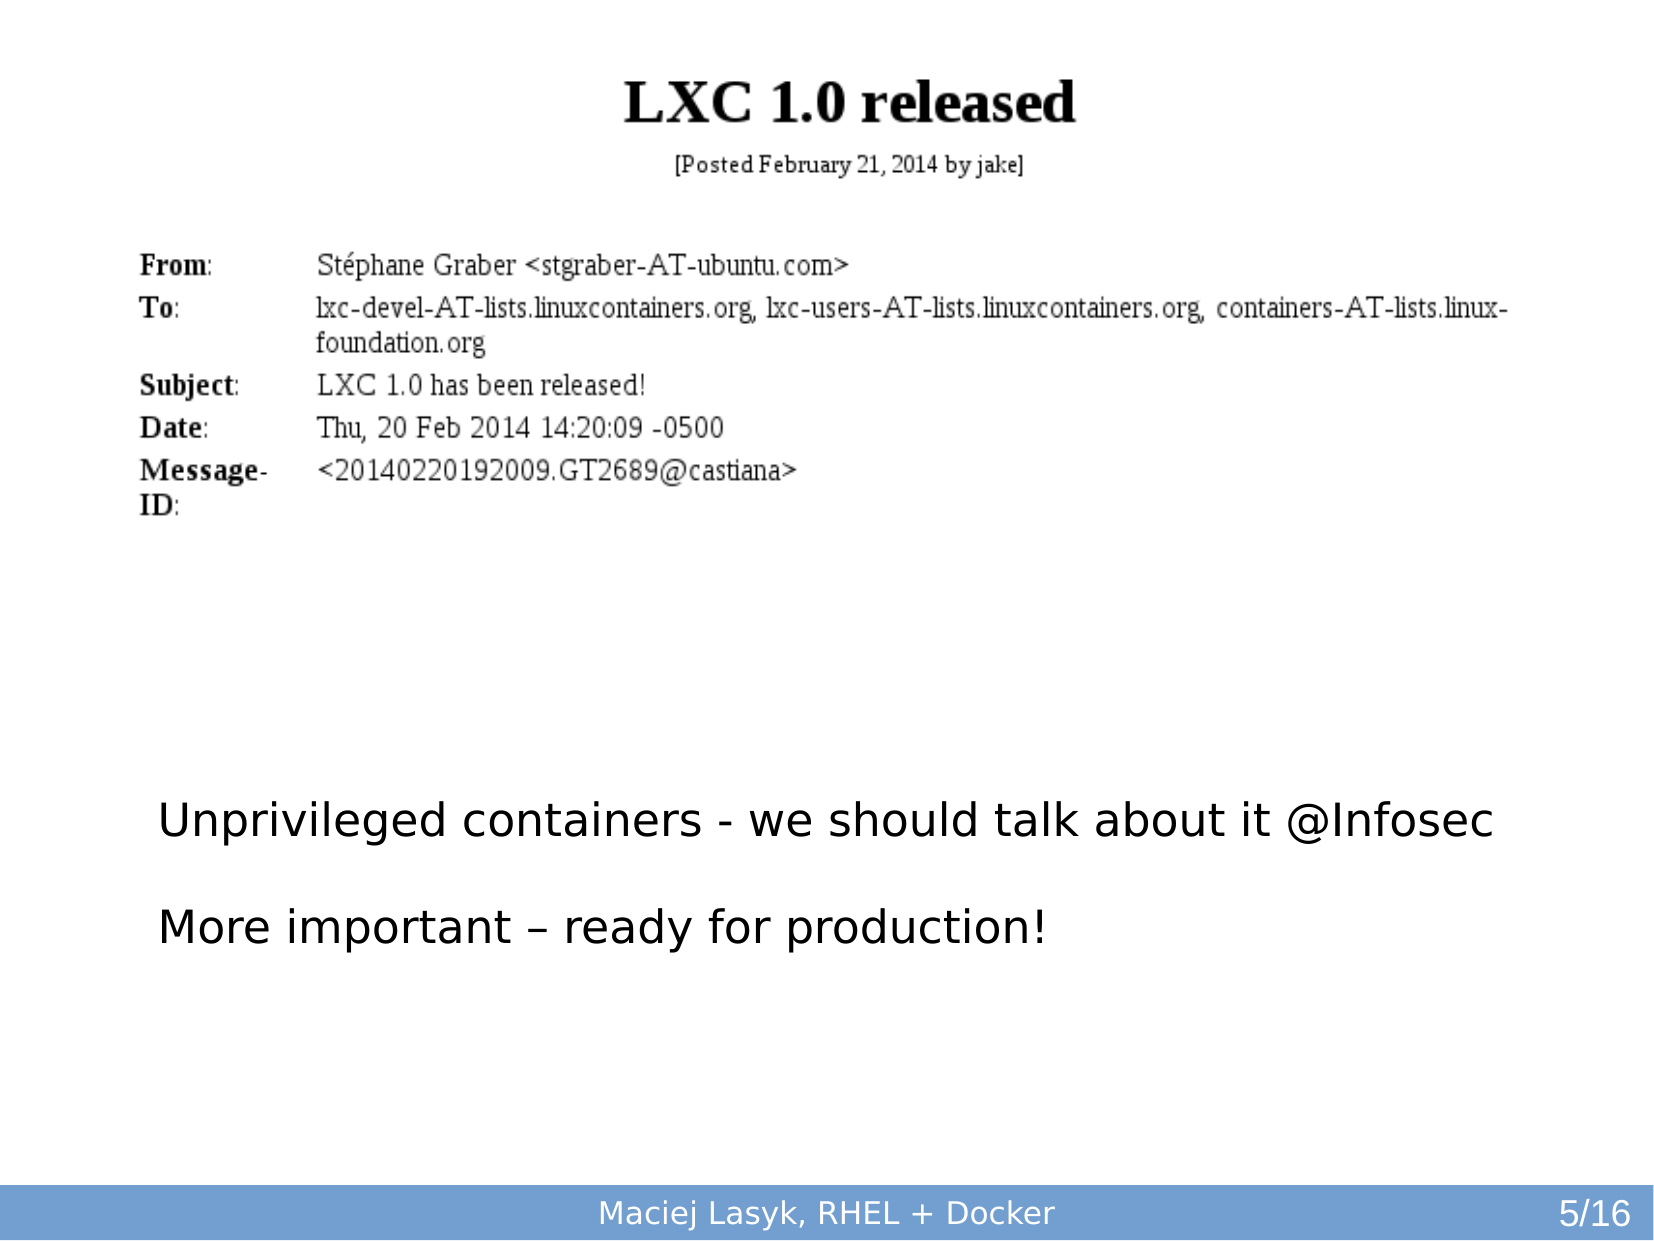

Unprivileged containers - we should talk about it @Infosec
More important – ready for production!
 5/16
Maciej Lasyk, RHEL + Docker